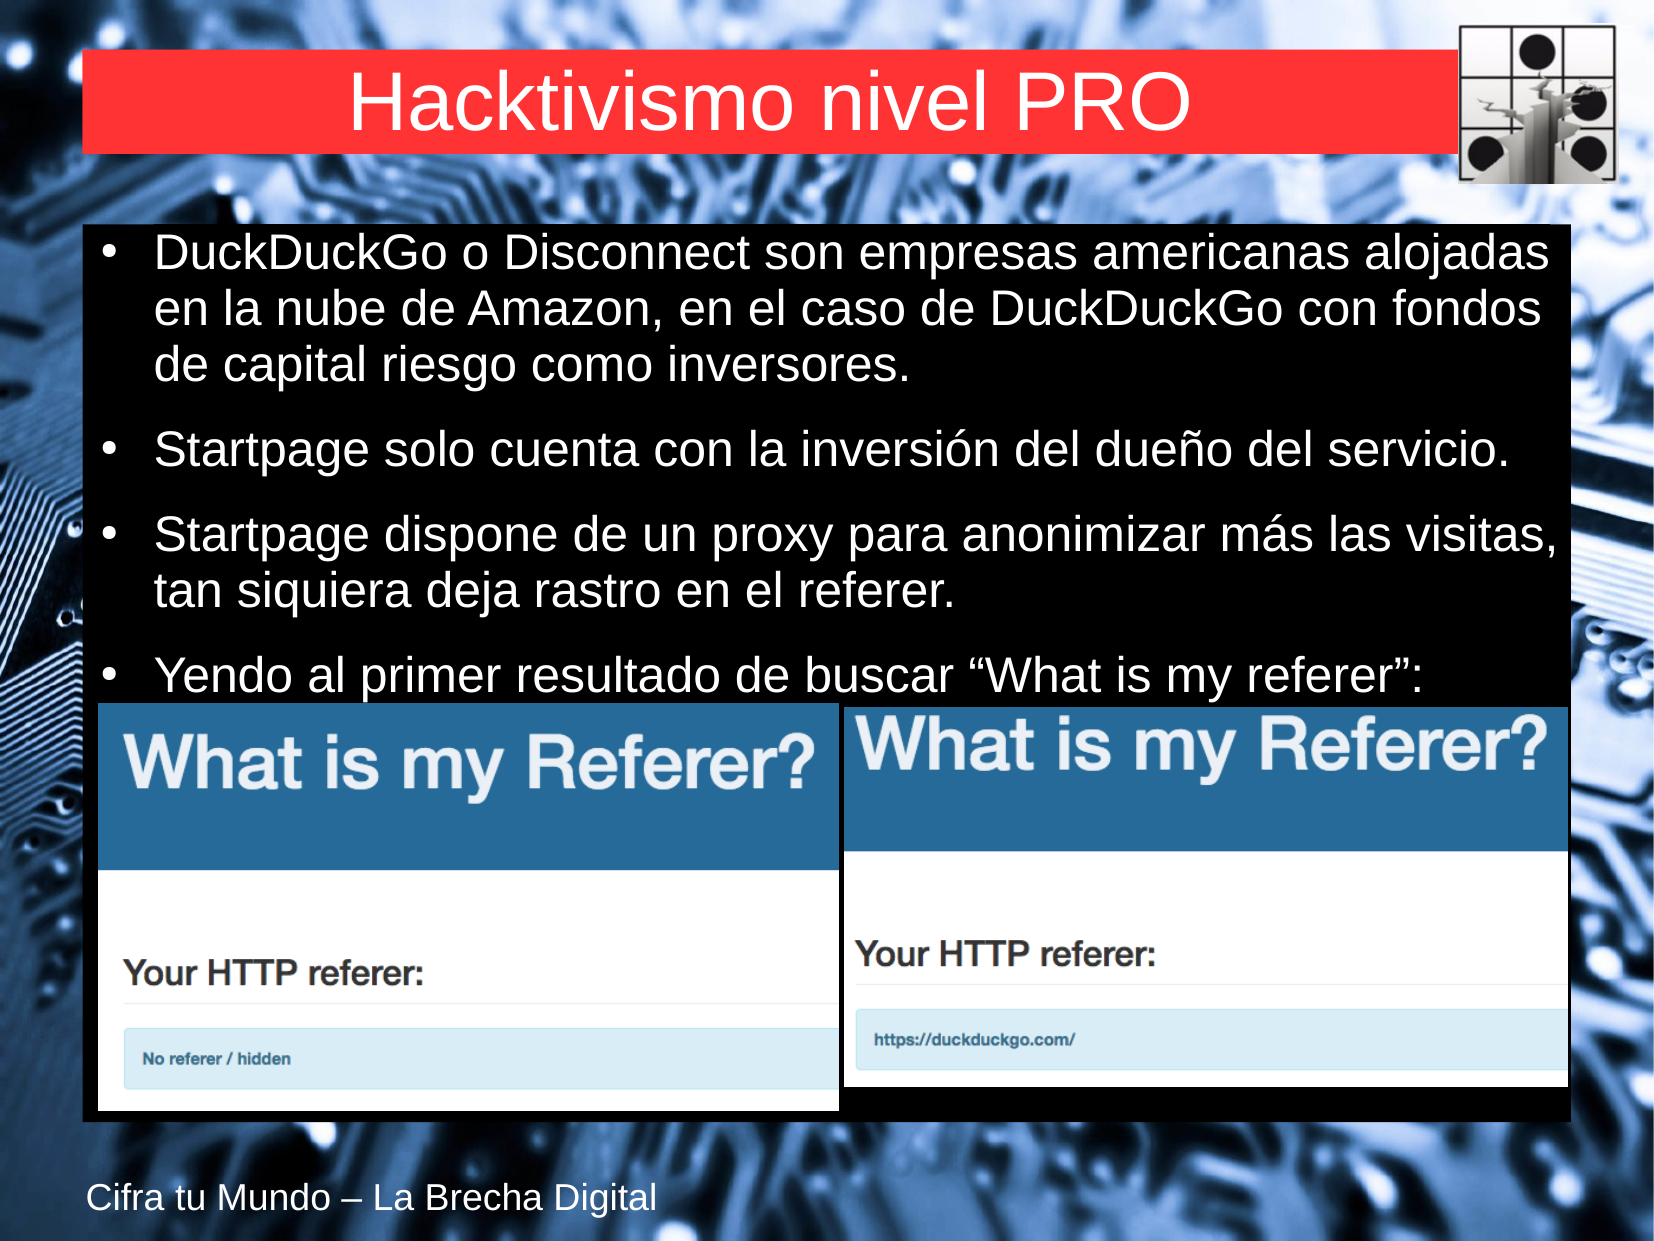

Tráfico de datos seguro con Tor y/o VPN
Hacktivismo nivel PRO
# DuckDuckGo o Disconnect son empresas americanas alojadas en la nube de Amazon, en el caso de DuckDuckGo con fondos de capital riesgo como inversores.
Startpage solo cuenta con la inversión del dueño del servicio.
Startpage dispone de un proxy para anonimizar más las visitas, tan siquiera deja rastro en el referer.
Yendo al primer resultado de buscar “What is my referer”:
Cifra tu Mundo – La Brecha Digital